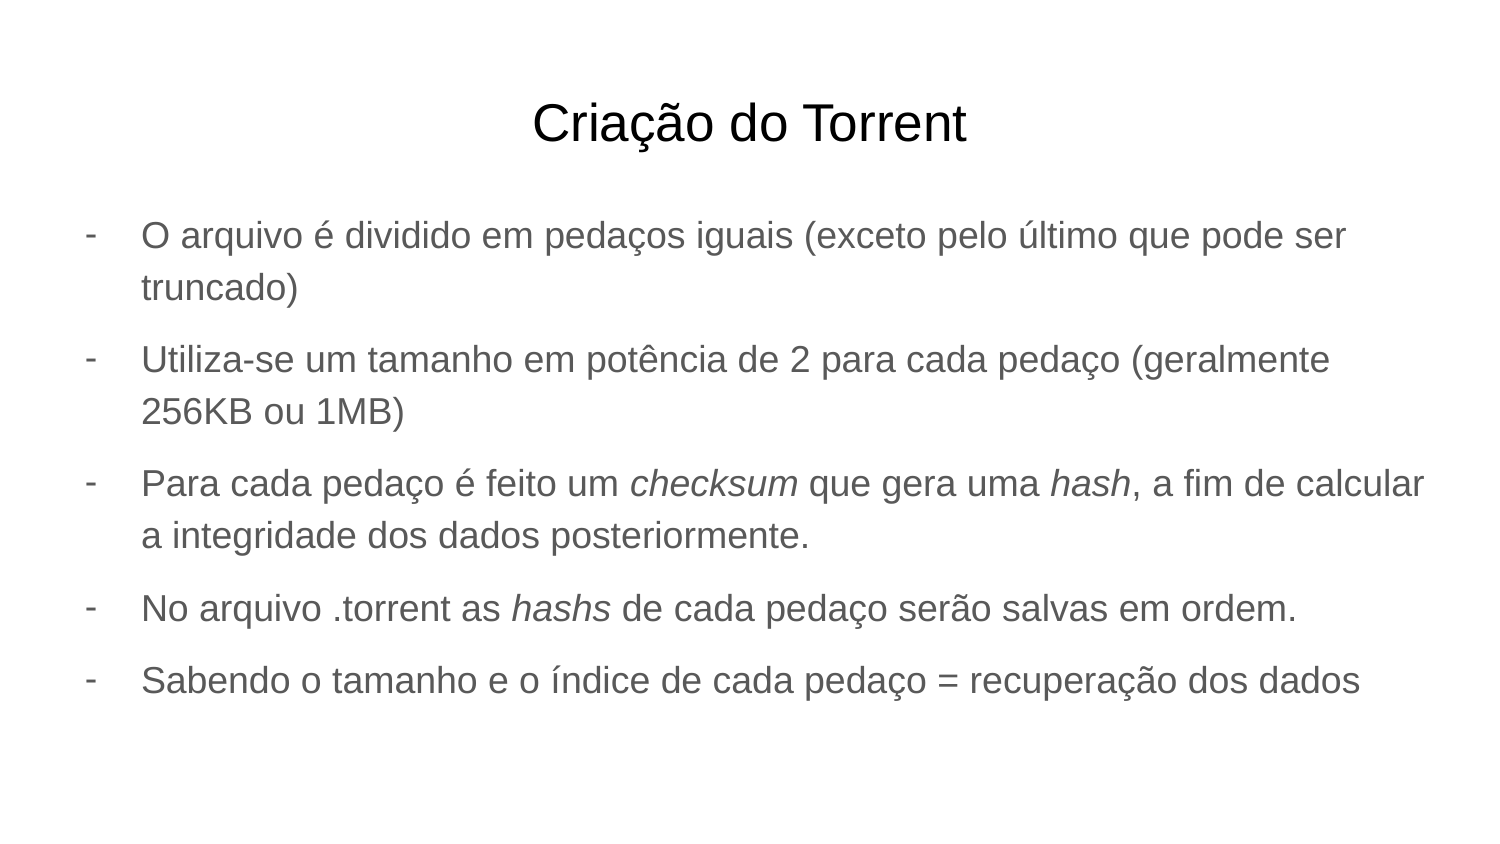

# Criação do Torrent
O arquivo é dividido em pedaços iguais (exceto pelo último que pode ser truncado)
Utiliza-se um tamanho em potência de 2 para cada pedaço (geralmente 256KB ou 1MB)
Para cada pedaço é feito um checksum que gera uma hash, a fim de calcular a integridade dos dados posteriormente.
No arquivo .torrent as hashs de cada pedaço serão salvas em ordem.
Sabendo o tamanho e o índice de cada pedaço = recuperação dos dados